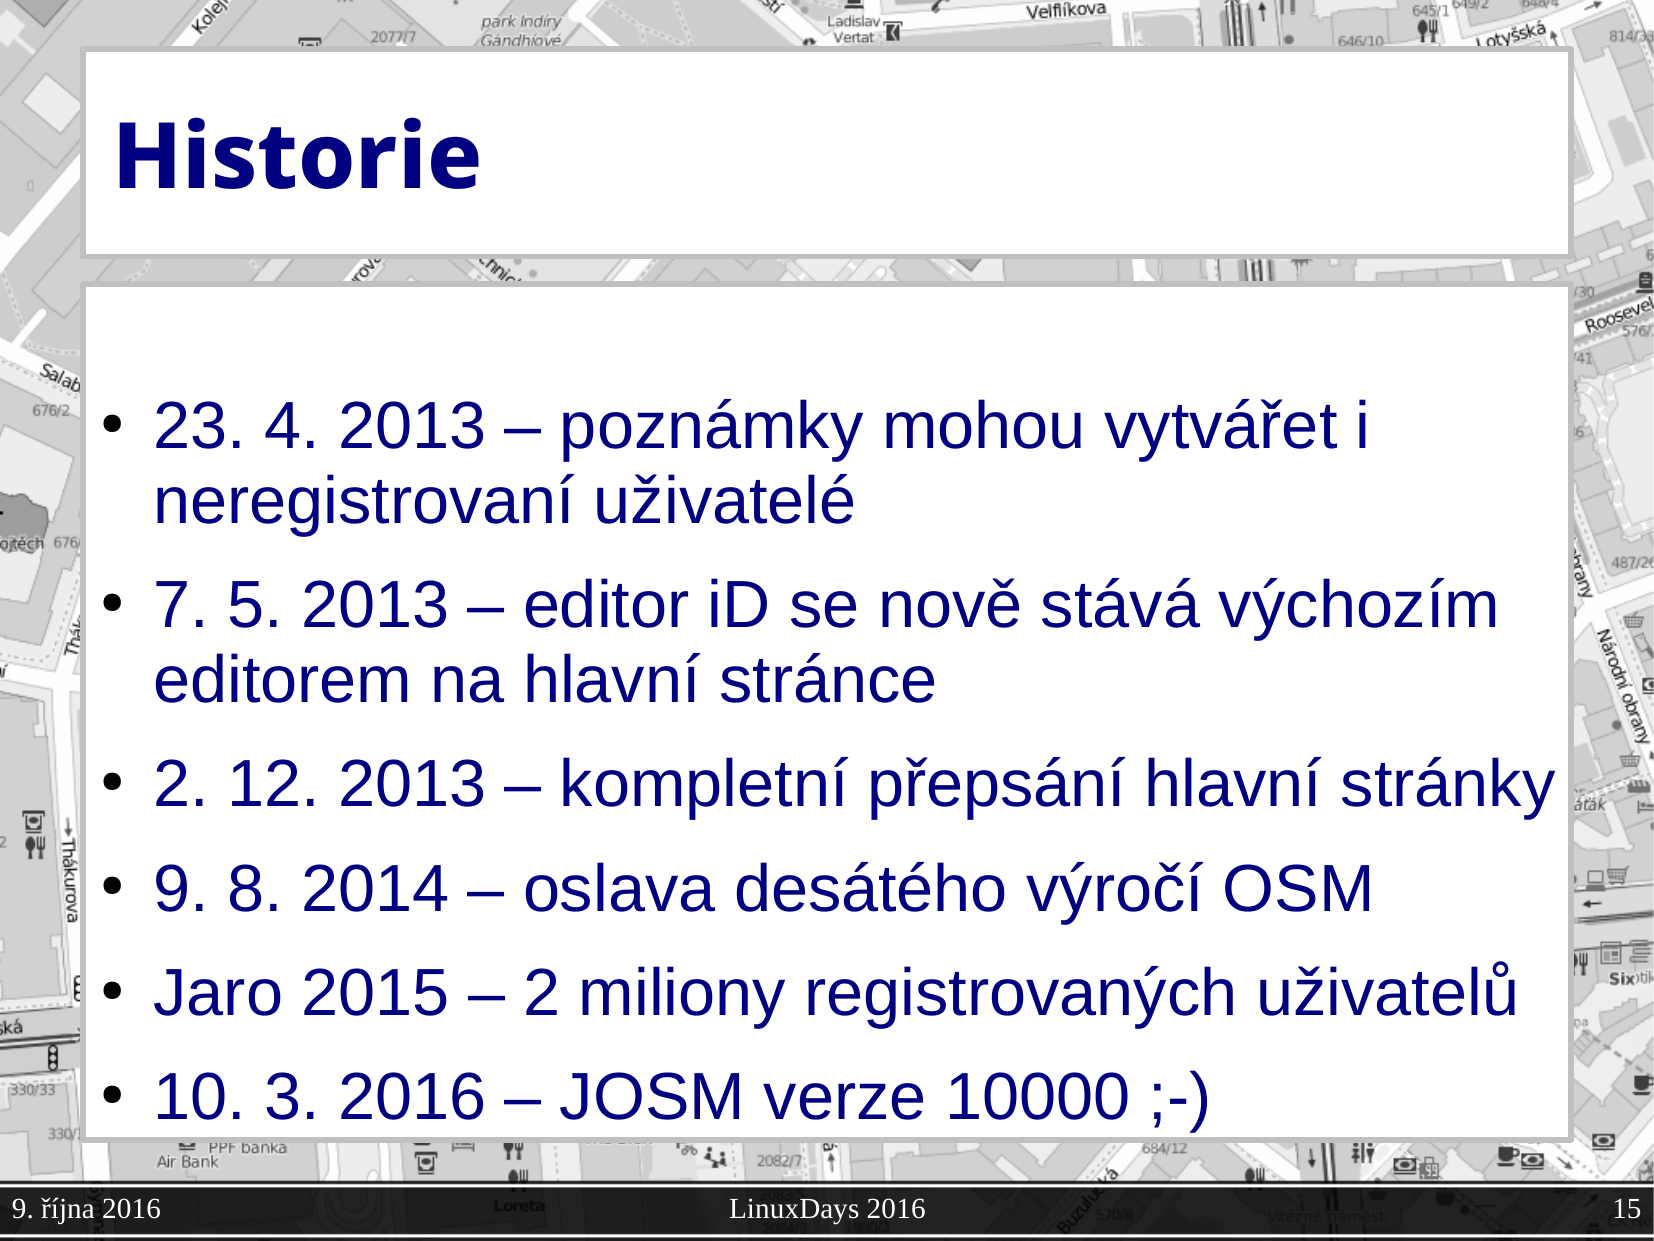

# Historie
23. 4. 2013 – poznámky mohou vytvářet i neregistrovaní uživatelé
7. 5. 2013 – editor iD se nově stává výchozím editorem na hlavní stránce
2. 12. 2013 – kompletní přepsání hlavní stránky
9. 8. 2014 – oslava desátého výročí OSM
Jaro 2015 – 2 miliony registrovaných uživatelů
10. 3. 2016 – JOSM verze 10000 ;-)
18. listopadu 2015
Marián Kyral - GISday 2015, Praha
15